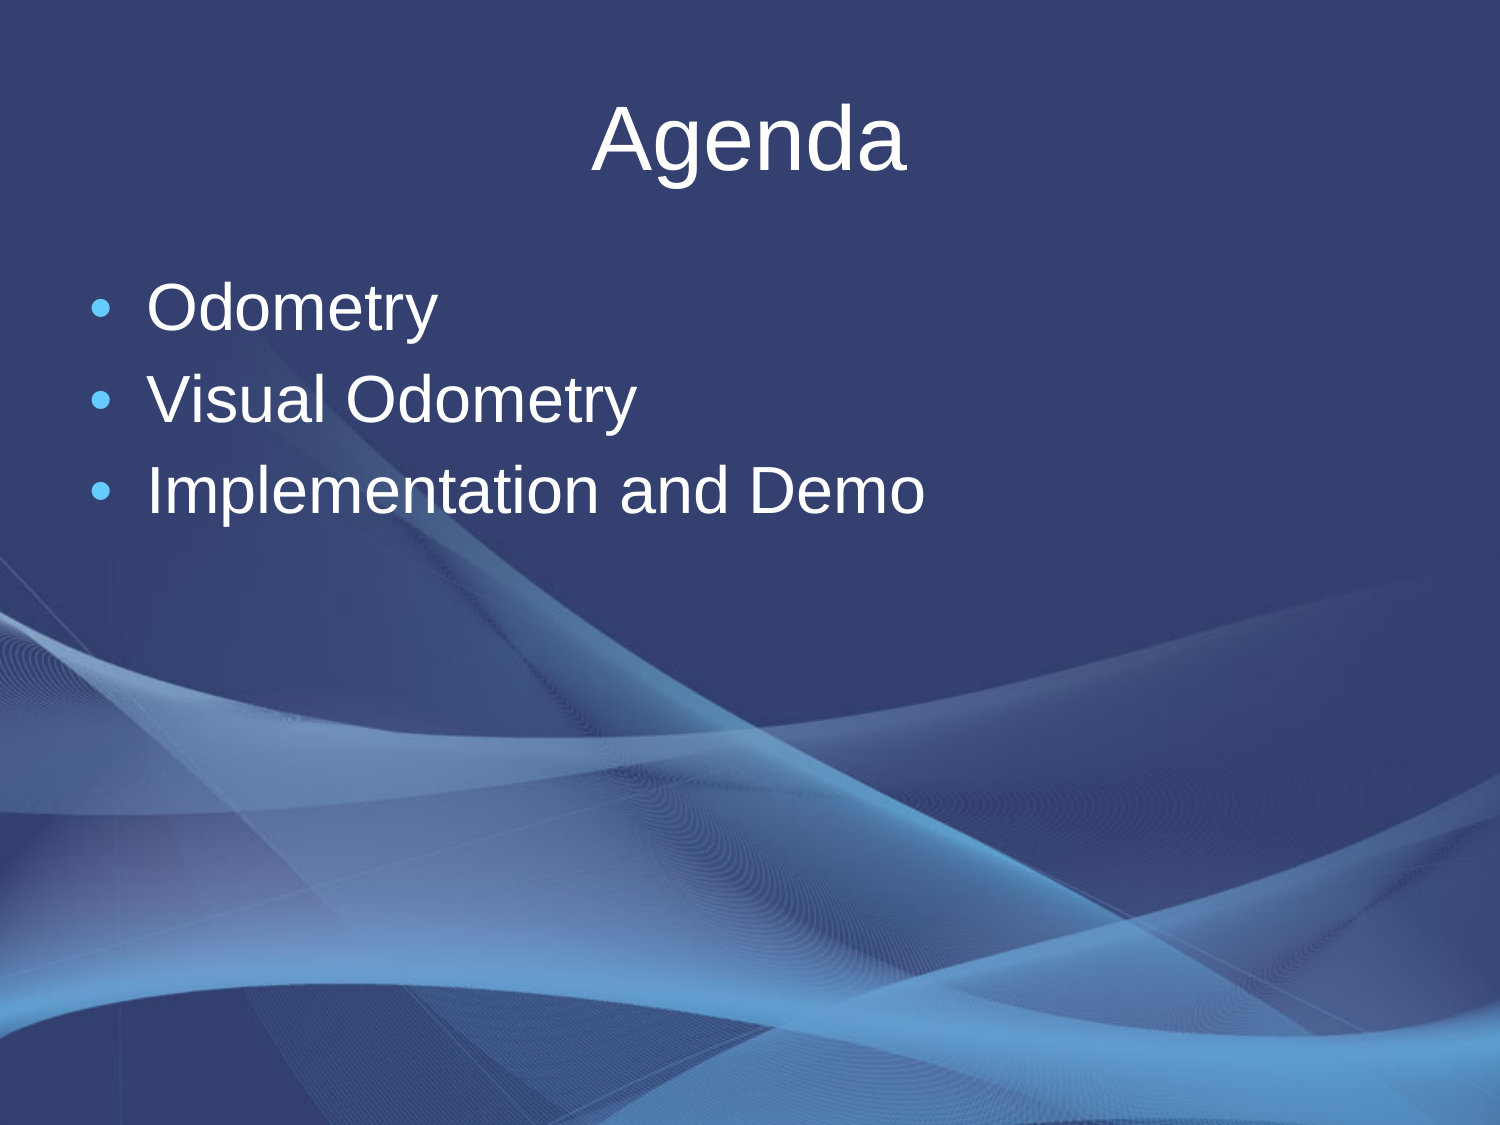

# Agenda
Odometry
Visual Odometry
Implementation and Demo